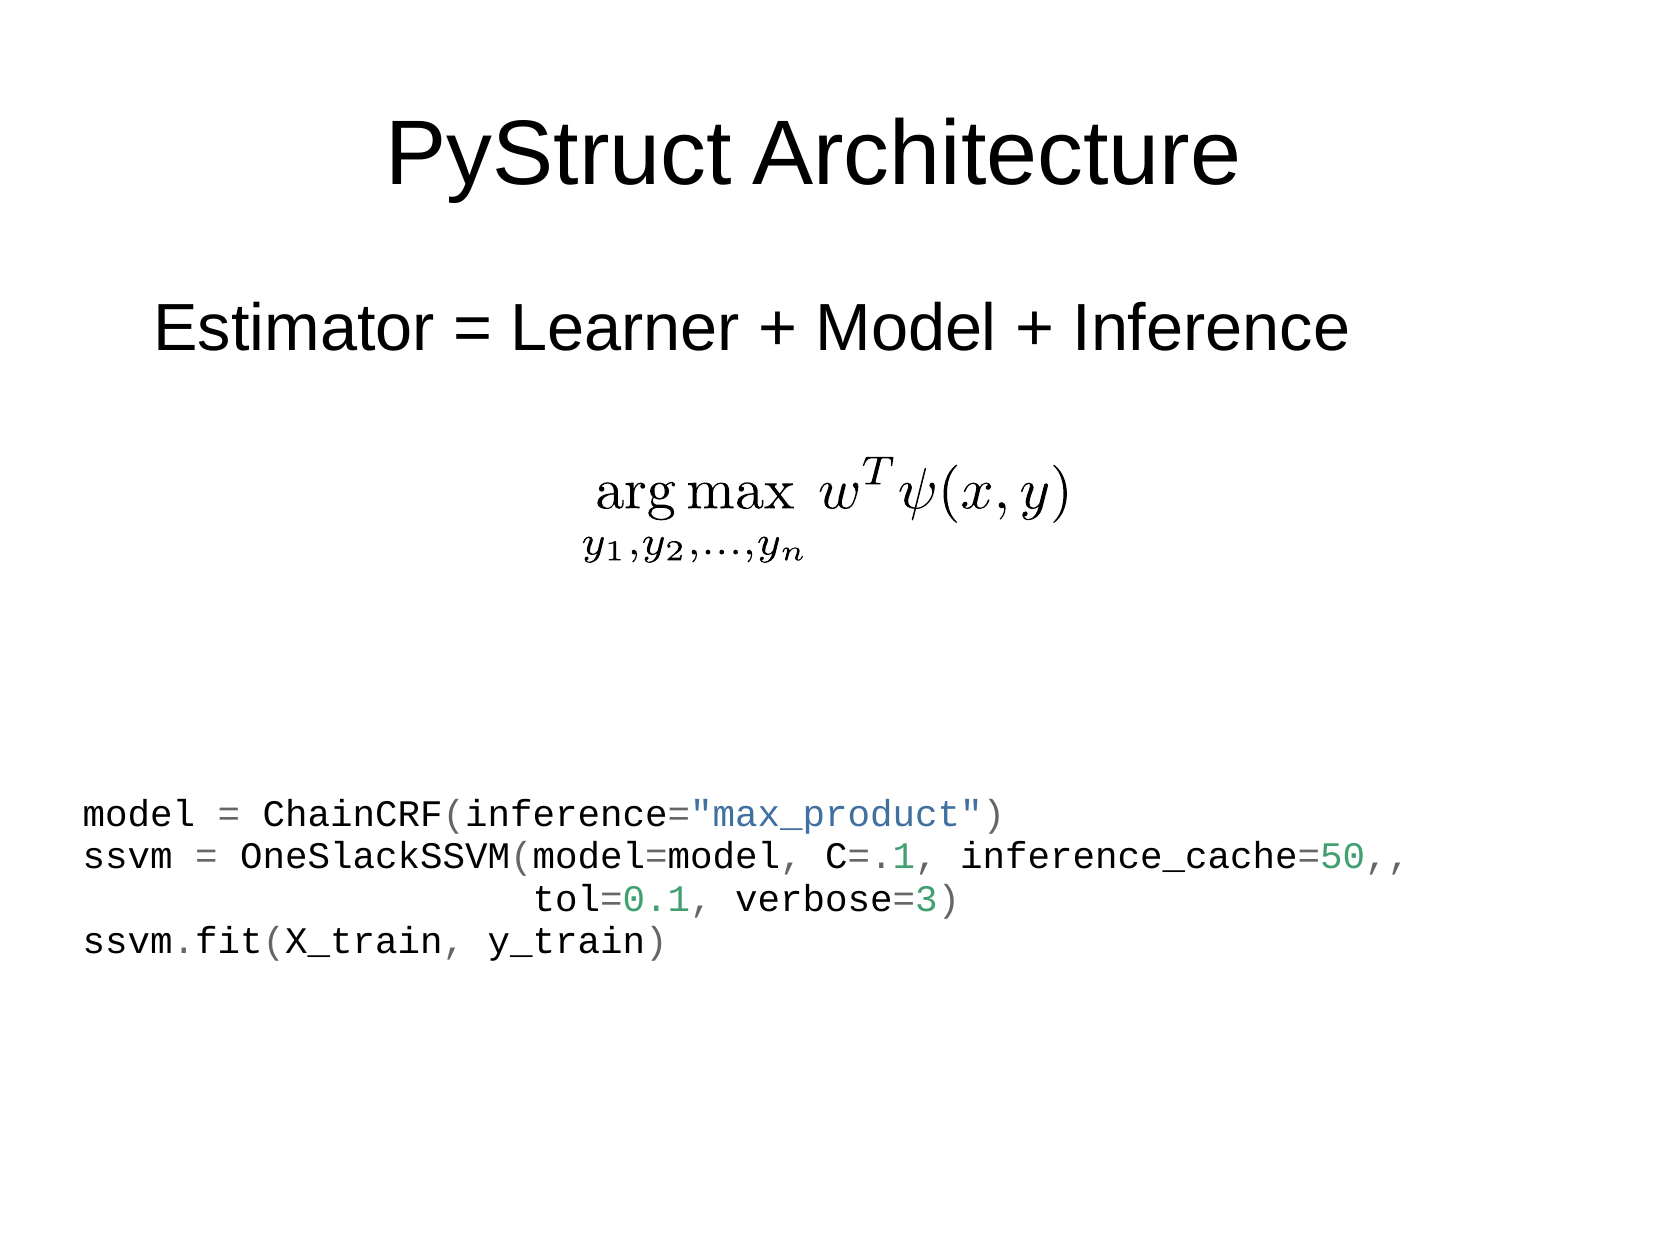

# PyStruct Architecture
Estimator = Learner + Model + Inference
model = ChainCRF(inference="max_product")
ssvm = OneSlackSSVM(model=model, C=.1, inference_cache=50,, 	 tol=0.1, verbose=3)
ssvm.fit(X_train, y_train)